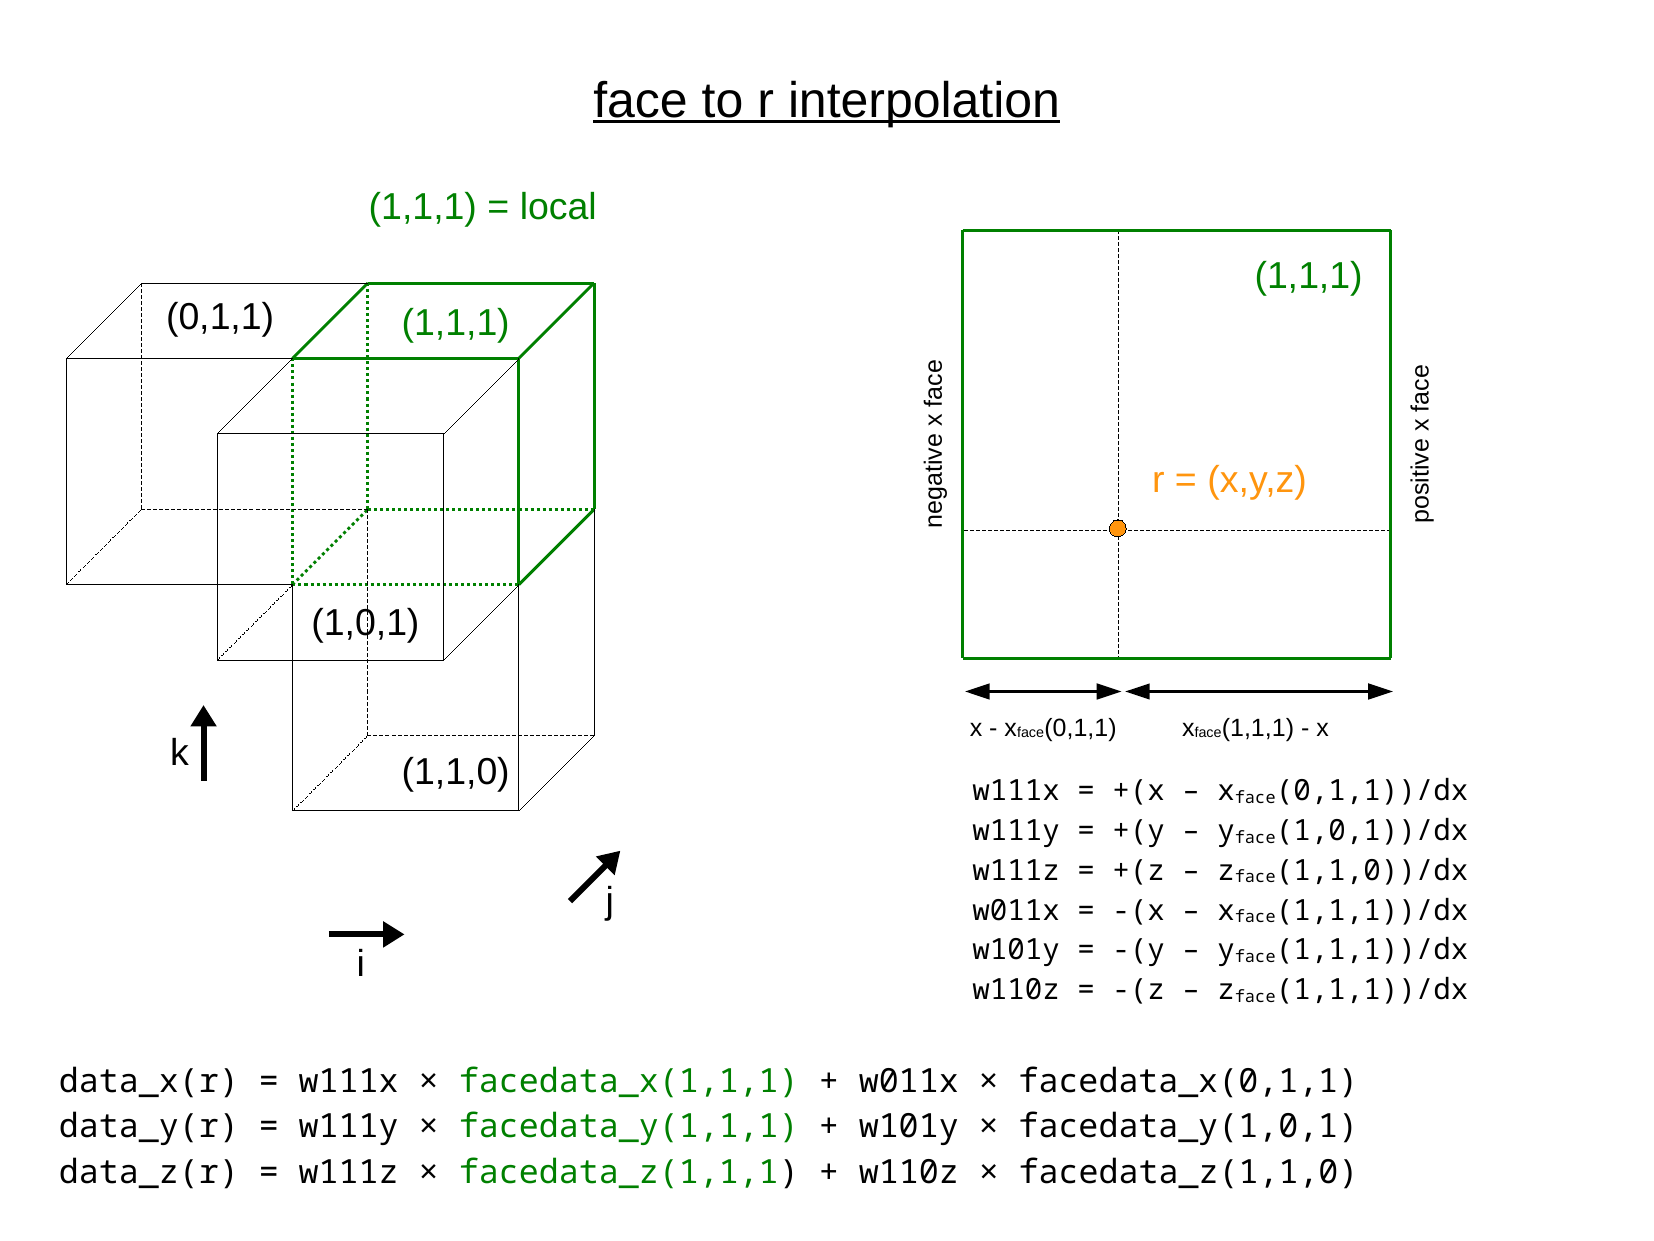

face to r interpolation
(1,1,1) = local
(1,1,1)
(0,1,1)
(1,1,1)
negative x face
positive x face
r = (x,y,z)
(1,0,1)
x - xface(0,1,1)
xface(1,1,1) - x
k
(1,1,0)
w111x = +(x – xface(0,1,1))/dx
w111y = +(y – yface(1,0,1))/dx
w111z = +(z – zface(1,1,0))/dx
w011x = -(x – xface(1,1,1))/dx
w101y = -(y – yface(1,1,1))/dx
w110z = -(z – zface(1,1,1))/dx
j
i
data_x(r) = w111x × facedata_x(1,1,1) + w011x × facedata_x(0,1,1)
data_y(r) = w111y × facedata_y(1,1,1) + w101y × facedata_y(1,0,1)
data_z(r) = w111z × facedata_z(1,1,1) + w110z × facedata_z(1,1,0)